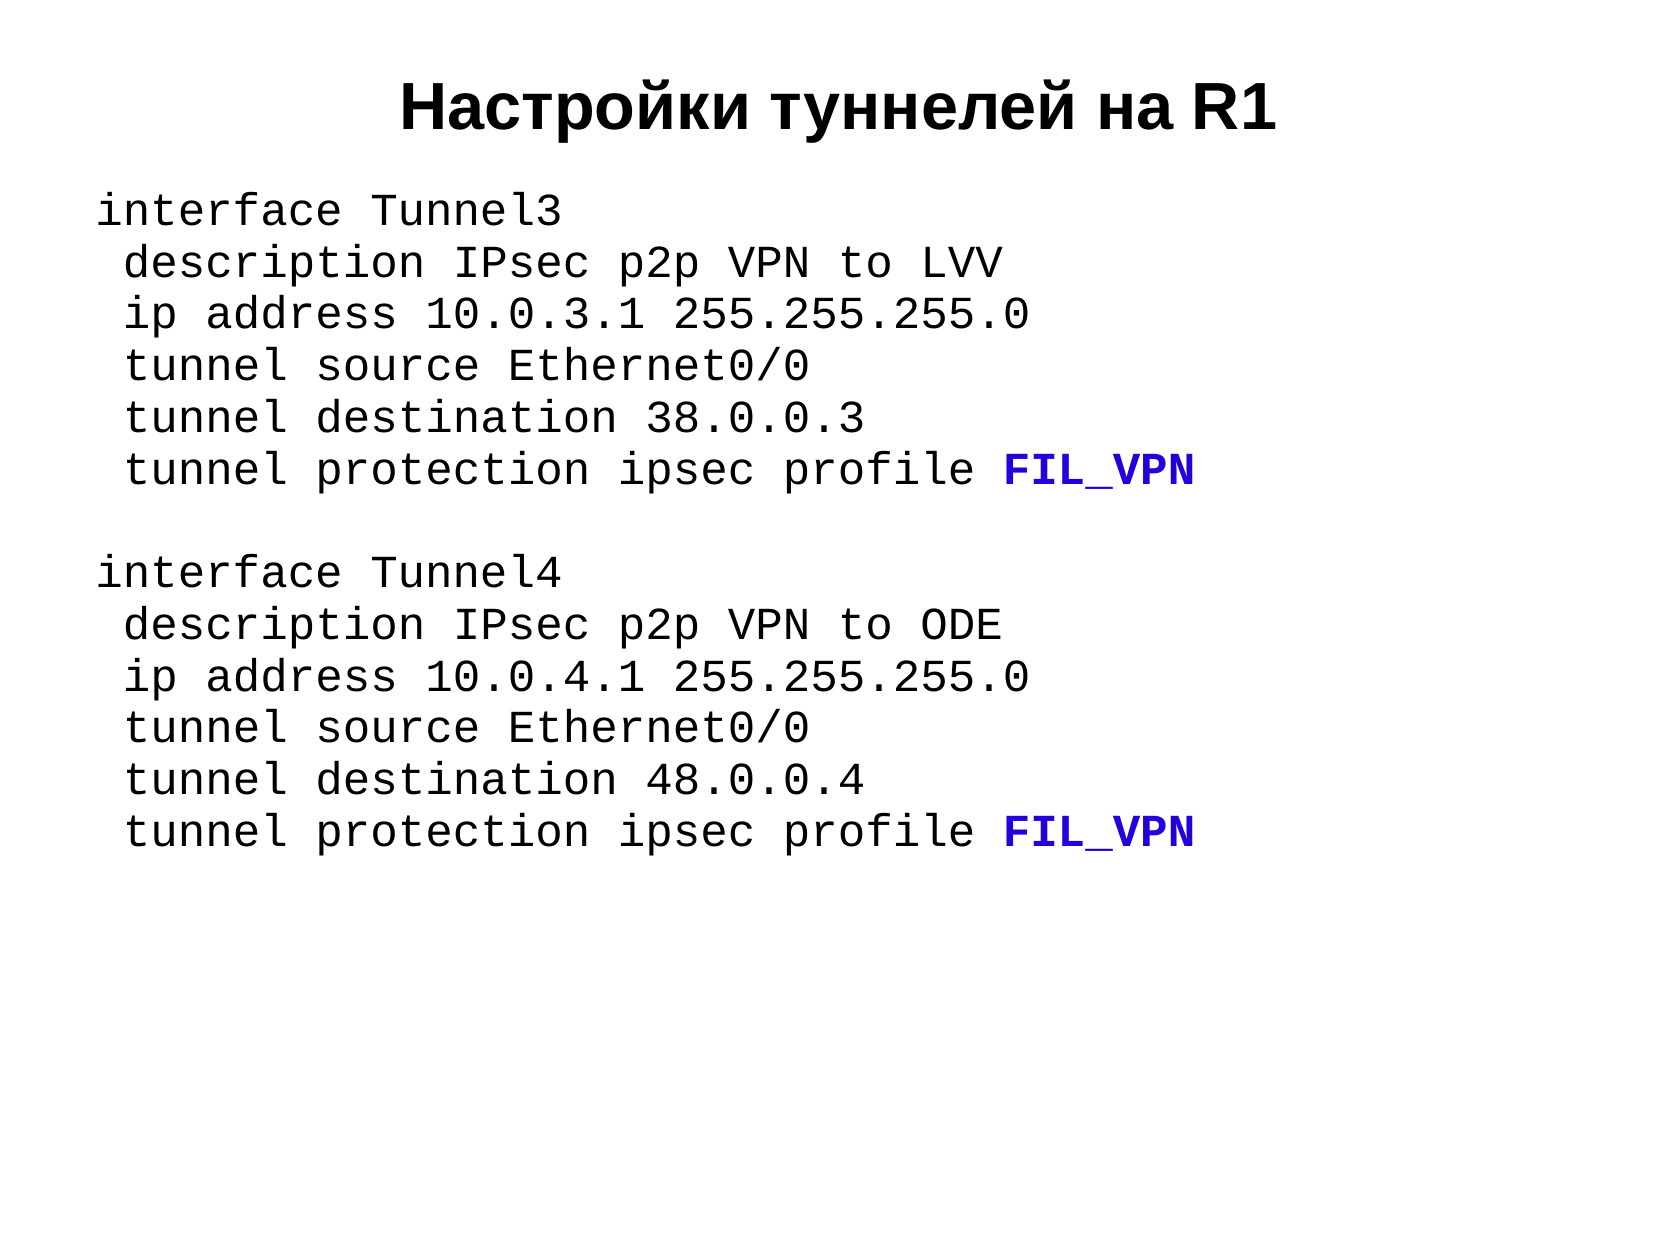

Настройки туннелей на R1
# interface Tunnel3
 description IPsec p2p VPN to LVV
 ip address 10.0.3.1 255.255.255.0
 tunnel source Ethernet0/0
 tunnel destination 38.0.0.3
 tunnel protection ipsec profile FIL_VPN
interface Tunnel4
 description IPsec p2p VPN to ODE
 ip address 10.0.4.1 255.255.255.0
 tunnel source Ethernet0/0
 tunnel destination 48.0.0.4
 tunnel protection ipsec profile FIL_VPN